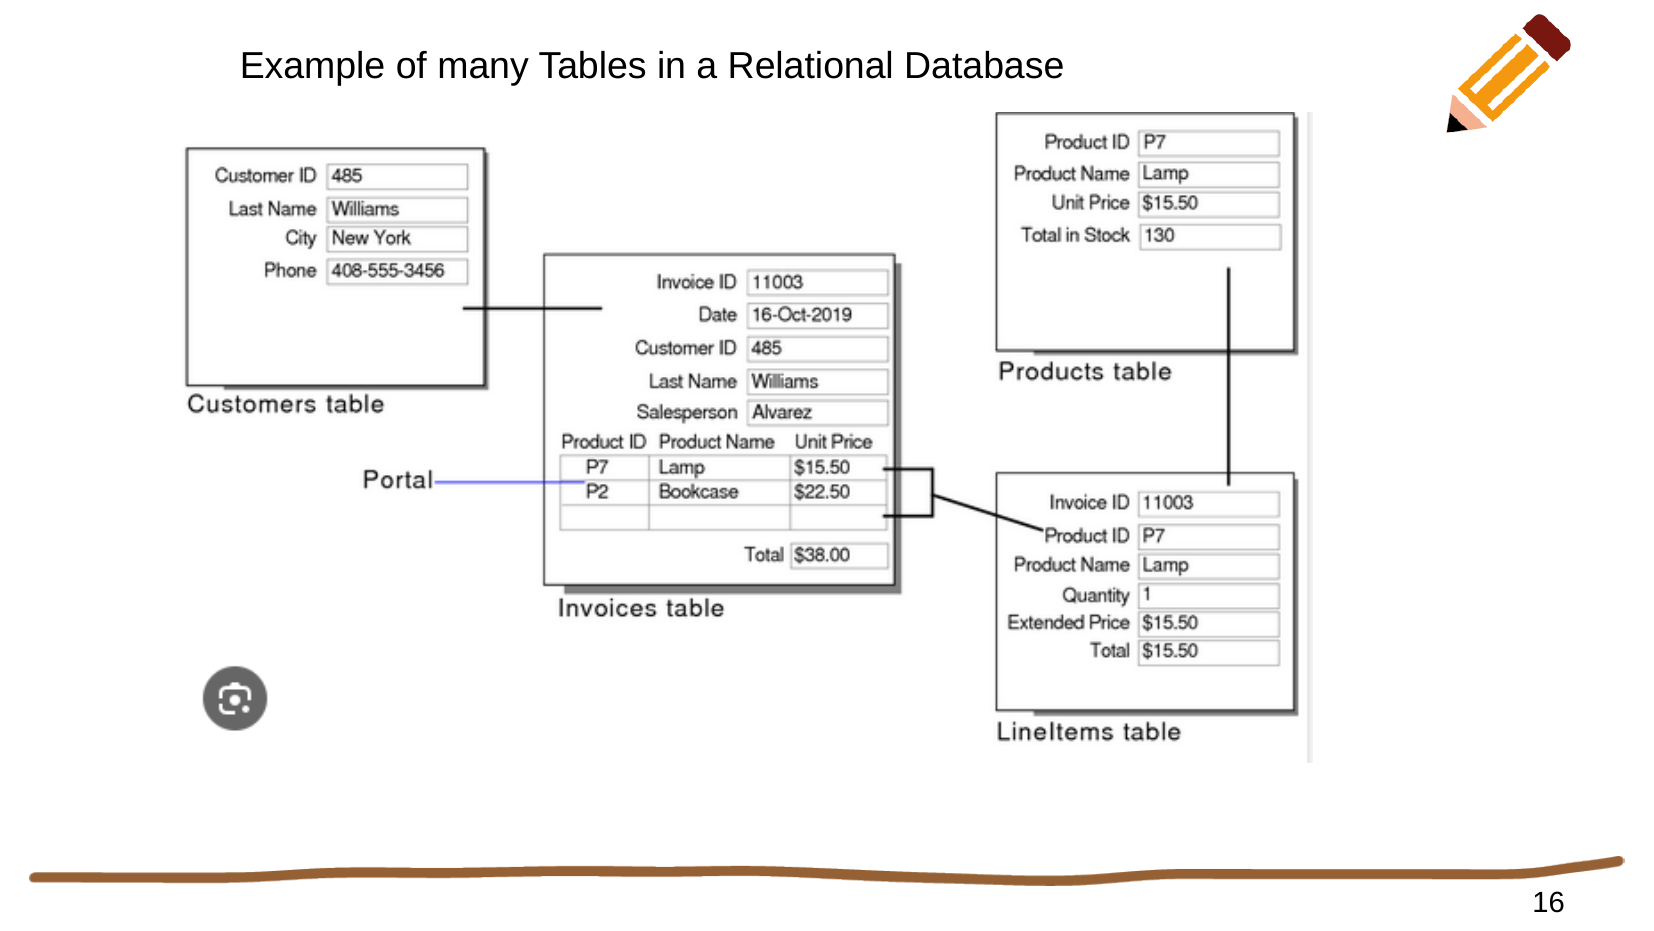

Example of many Tables in a Relational Database
16